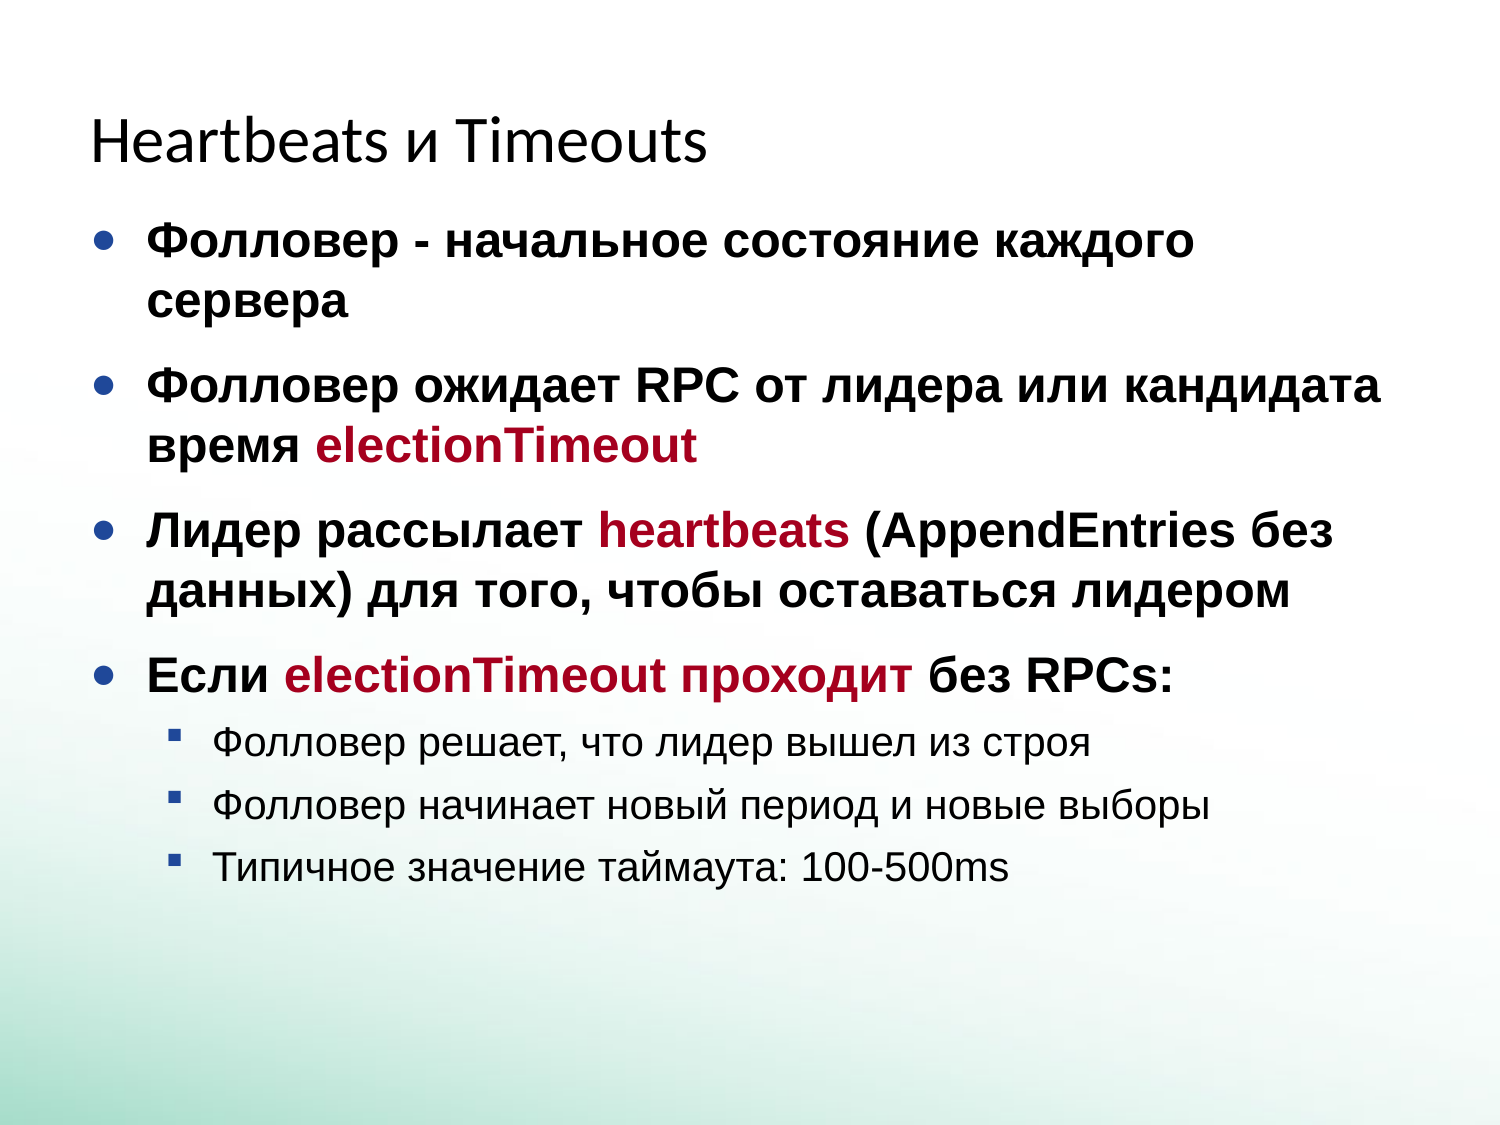

Heartbeats и Timeouts
# Фолловер - начальное состояние каждого сервера
Фолловер ожидает RPC от лидера или кандидата время electionTimeout
Лидер рассылает heartbeats (AppendEntries без данных) для того, чтобы оставаться лидером
Если electionTimeout проходит без RPCs:
Фолловер решает, что лидер вышел из строя
Фолловер начинает новый период и новые выборы
Типичное значение таймаута: 100-500ms